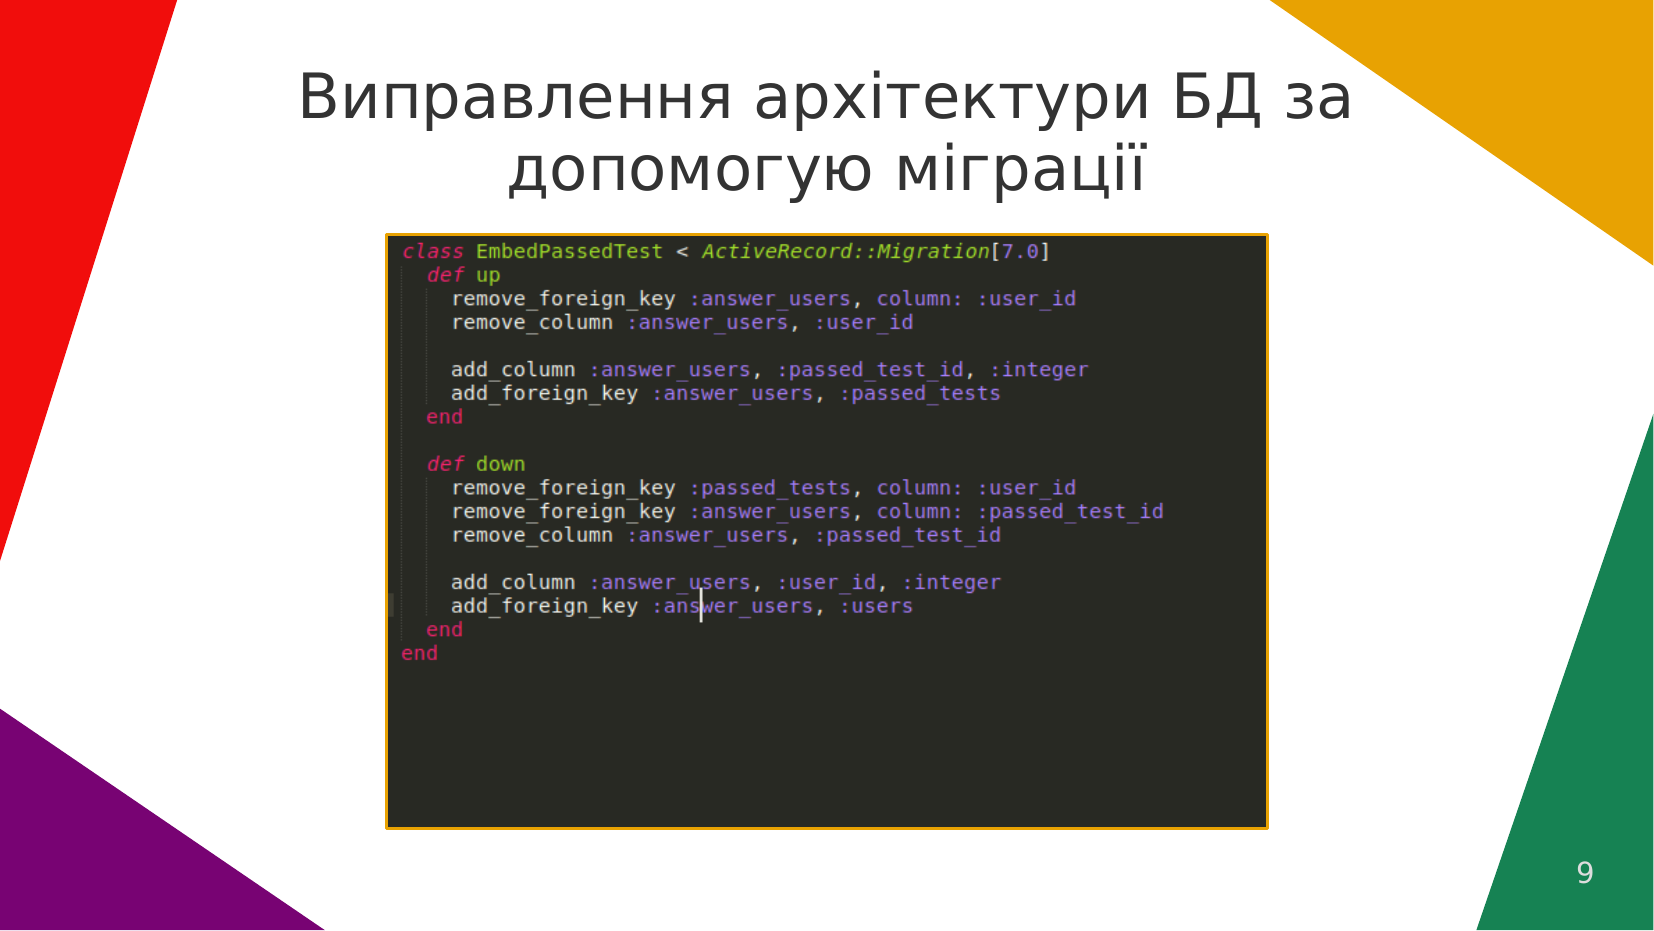

# Виправлення архітектури БД за допомогую міграції
9